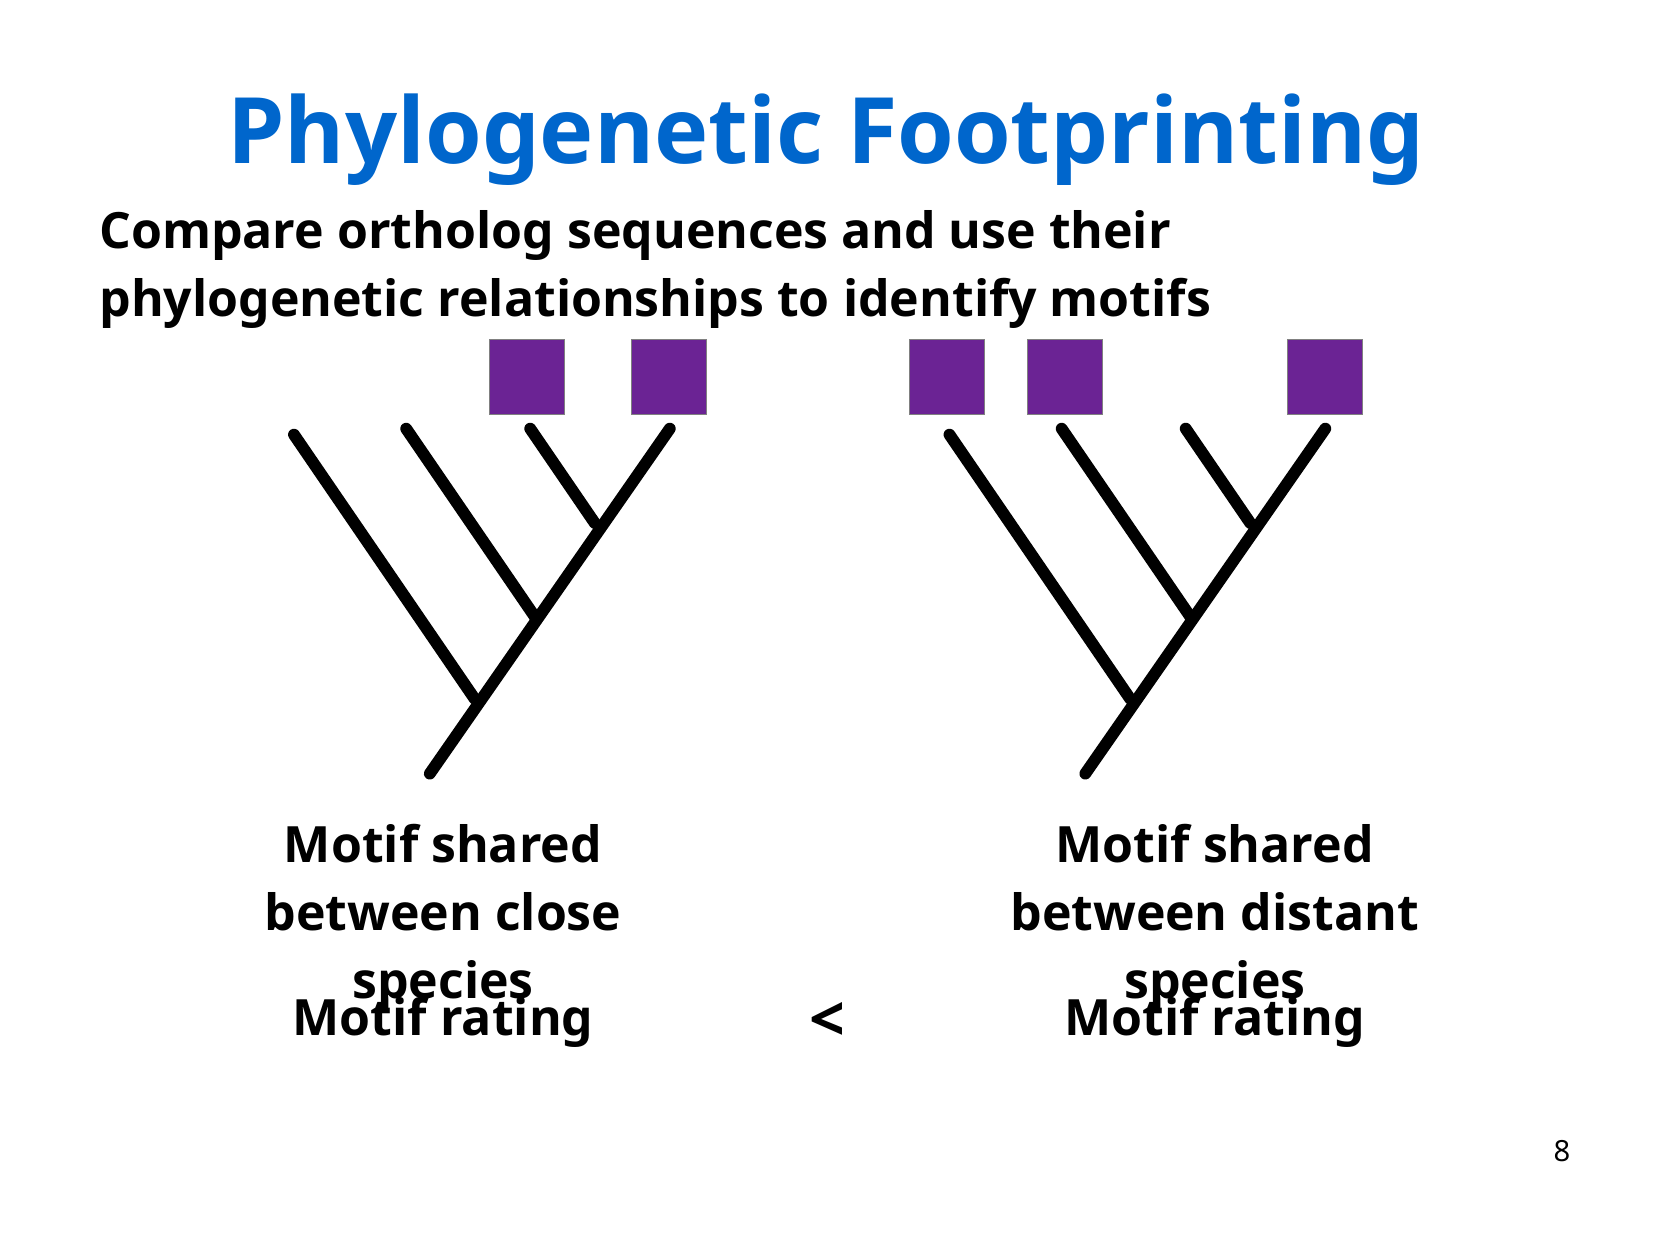

Phylogenetic Footprinting
Compare ortholog sequences and use their phylogenetic relationships to identify motifs
Motif shared between close species
Motif shared between distant species
<
Motif rating
Motif rating
8